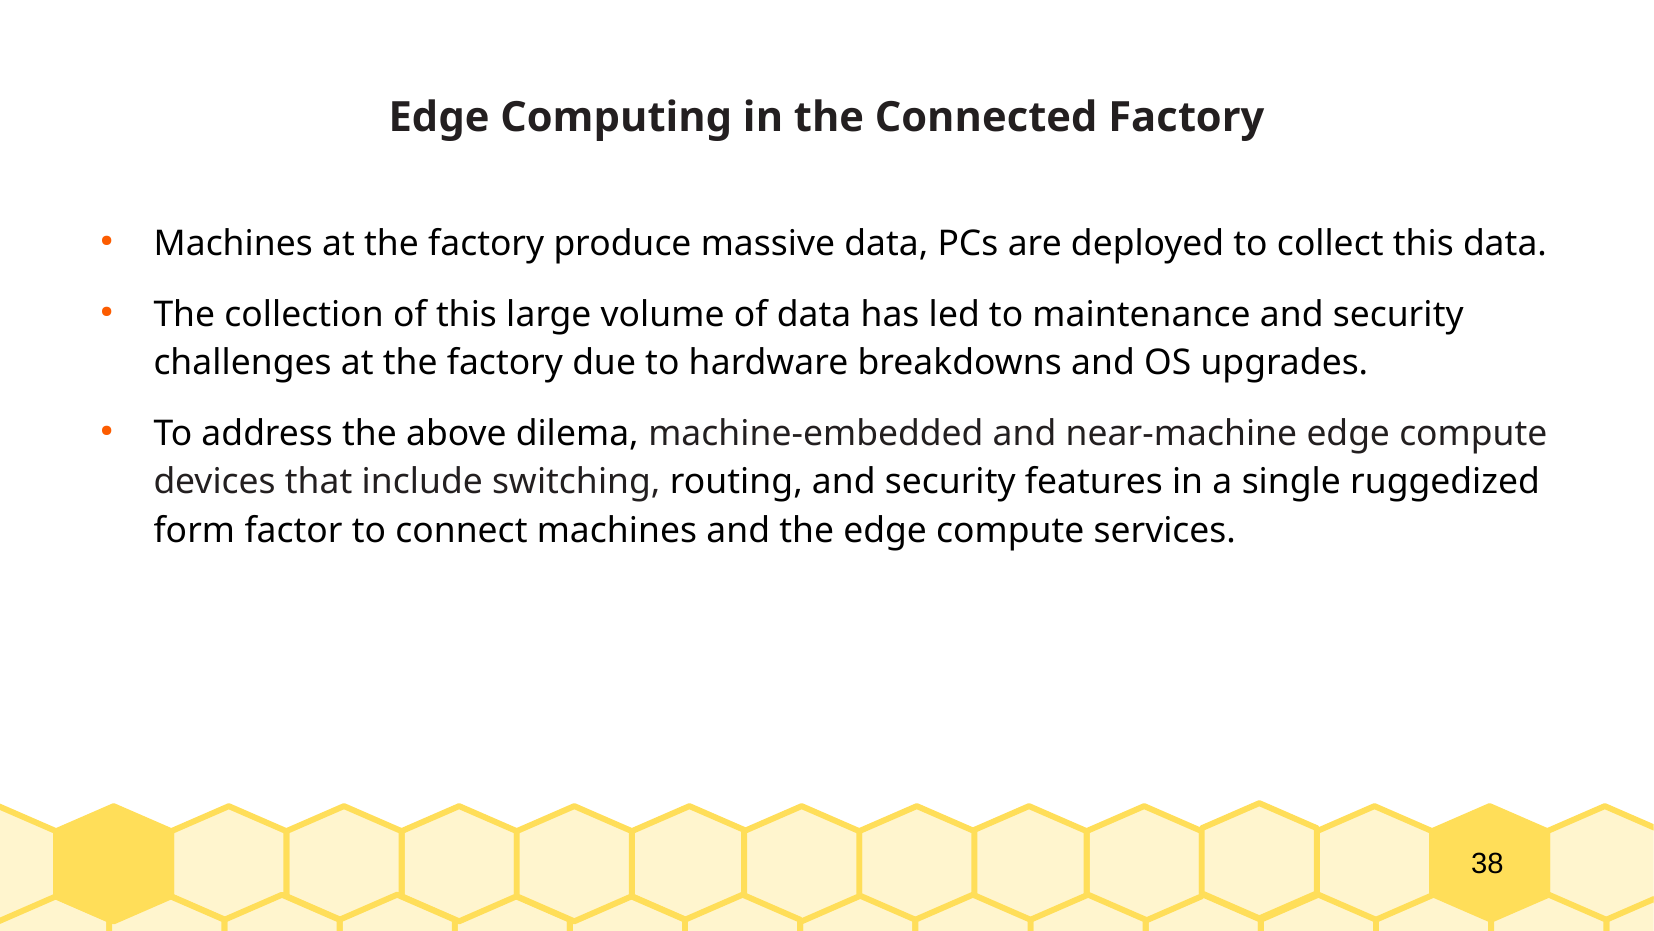

# Edge Computing in the Connected Factory
Machines at the factory produce massive data, PCs are deployed to collect this data.
The collection of this large volume of data has led to maintenance and security challenges at the factory due to hardware breakdowns and OS upgrades.
To address the above dilema, machine-embedded and near-machine edge compute devices that include switching, routing, and security features in a single ruggedized form factor to connect machines and the edge compute services.